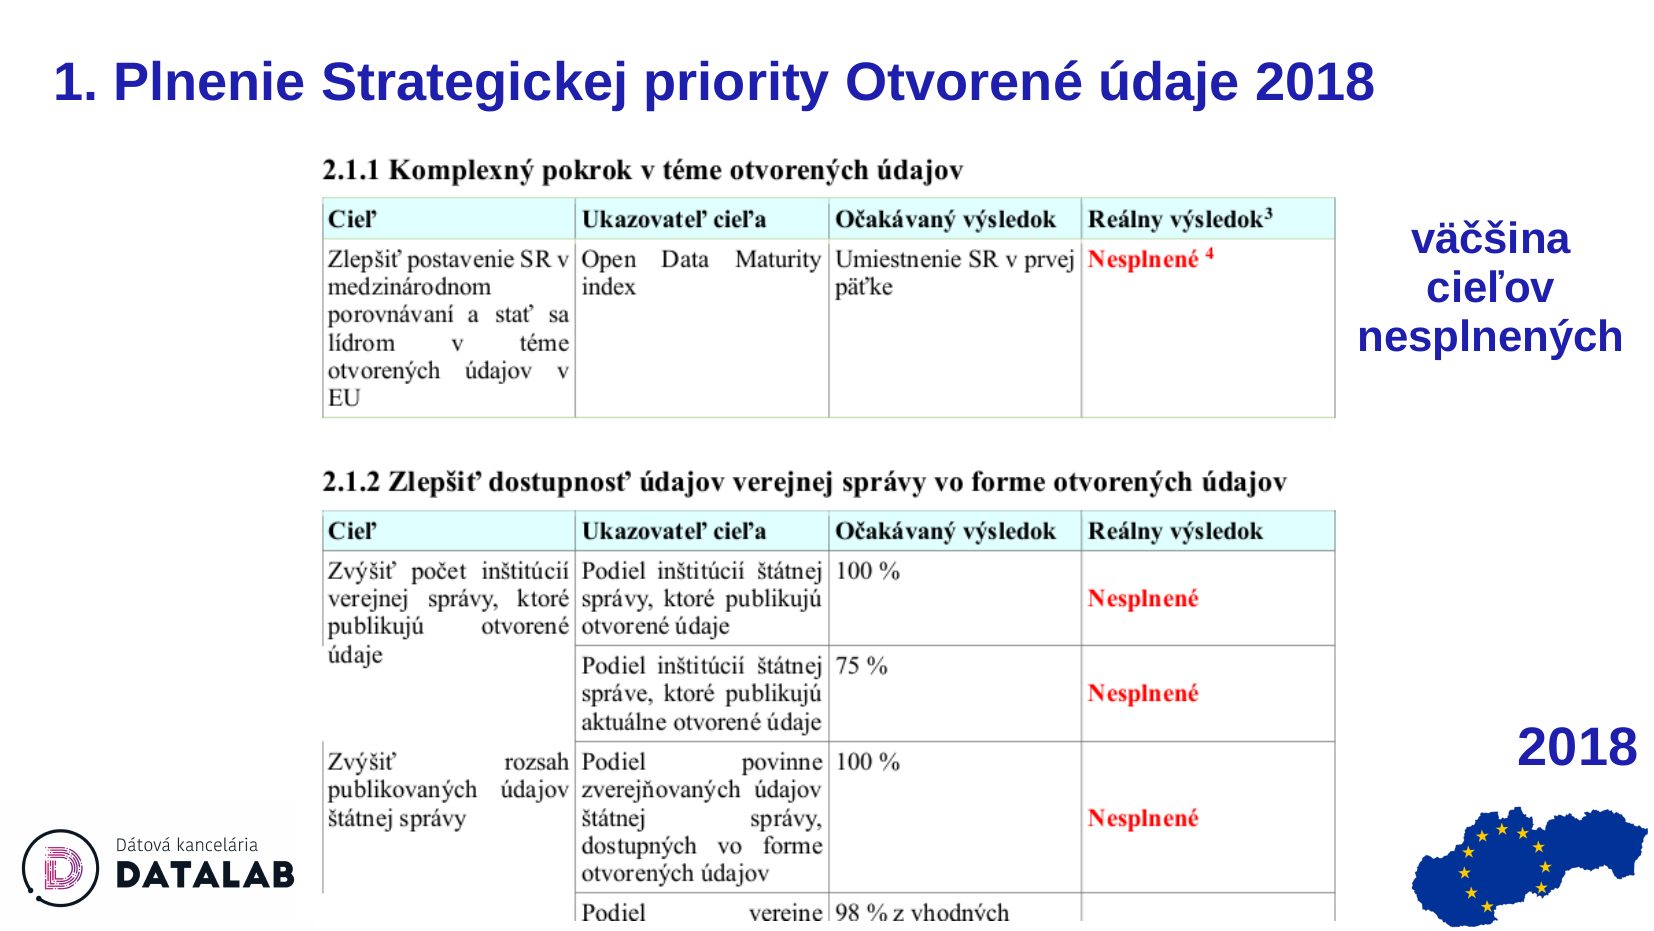

# 1. Plnenie Strategickej priority Otvorené údaje 2018
väčšina
cieľov
nesplnených
2018